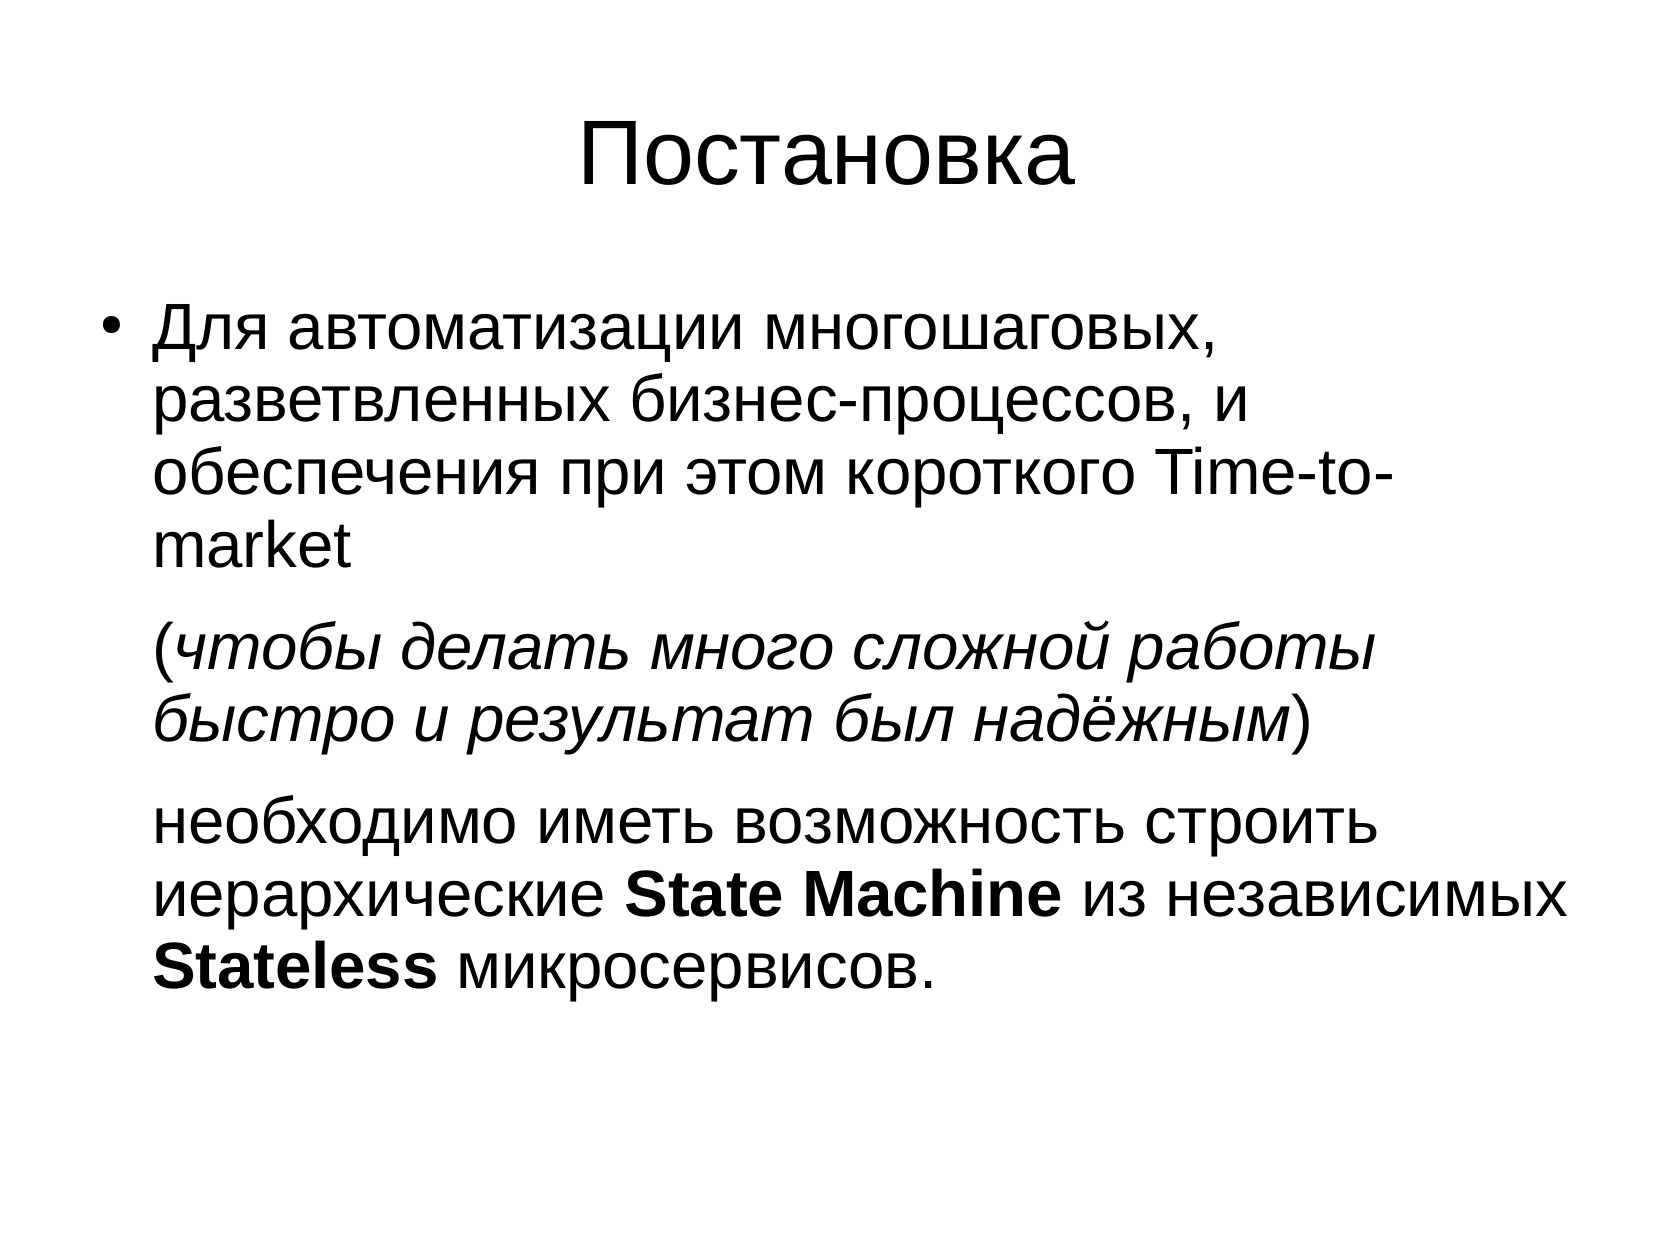

# Постановка
Для автоматизации многошаговых, разветвленных бизнес-процессов, и обеспечения при этом короткого Time-to-market
(чтобы делать много сложной работы быстро и результат был надёжным)
необходимо иметь возможность строить иерархические State Machine из независимых Stateless микросервисов.